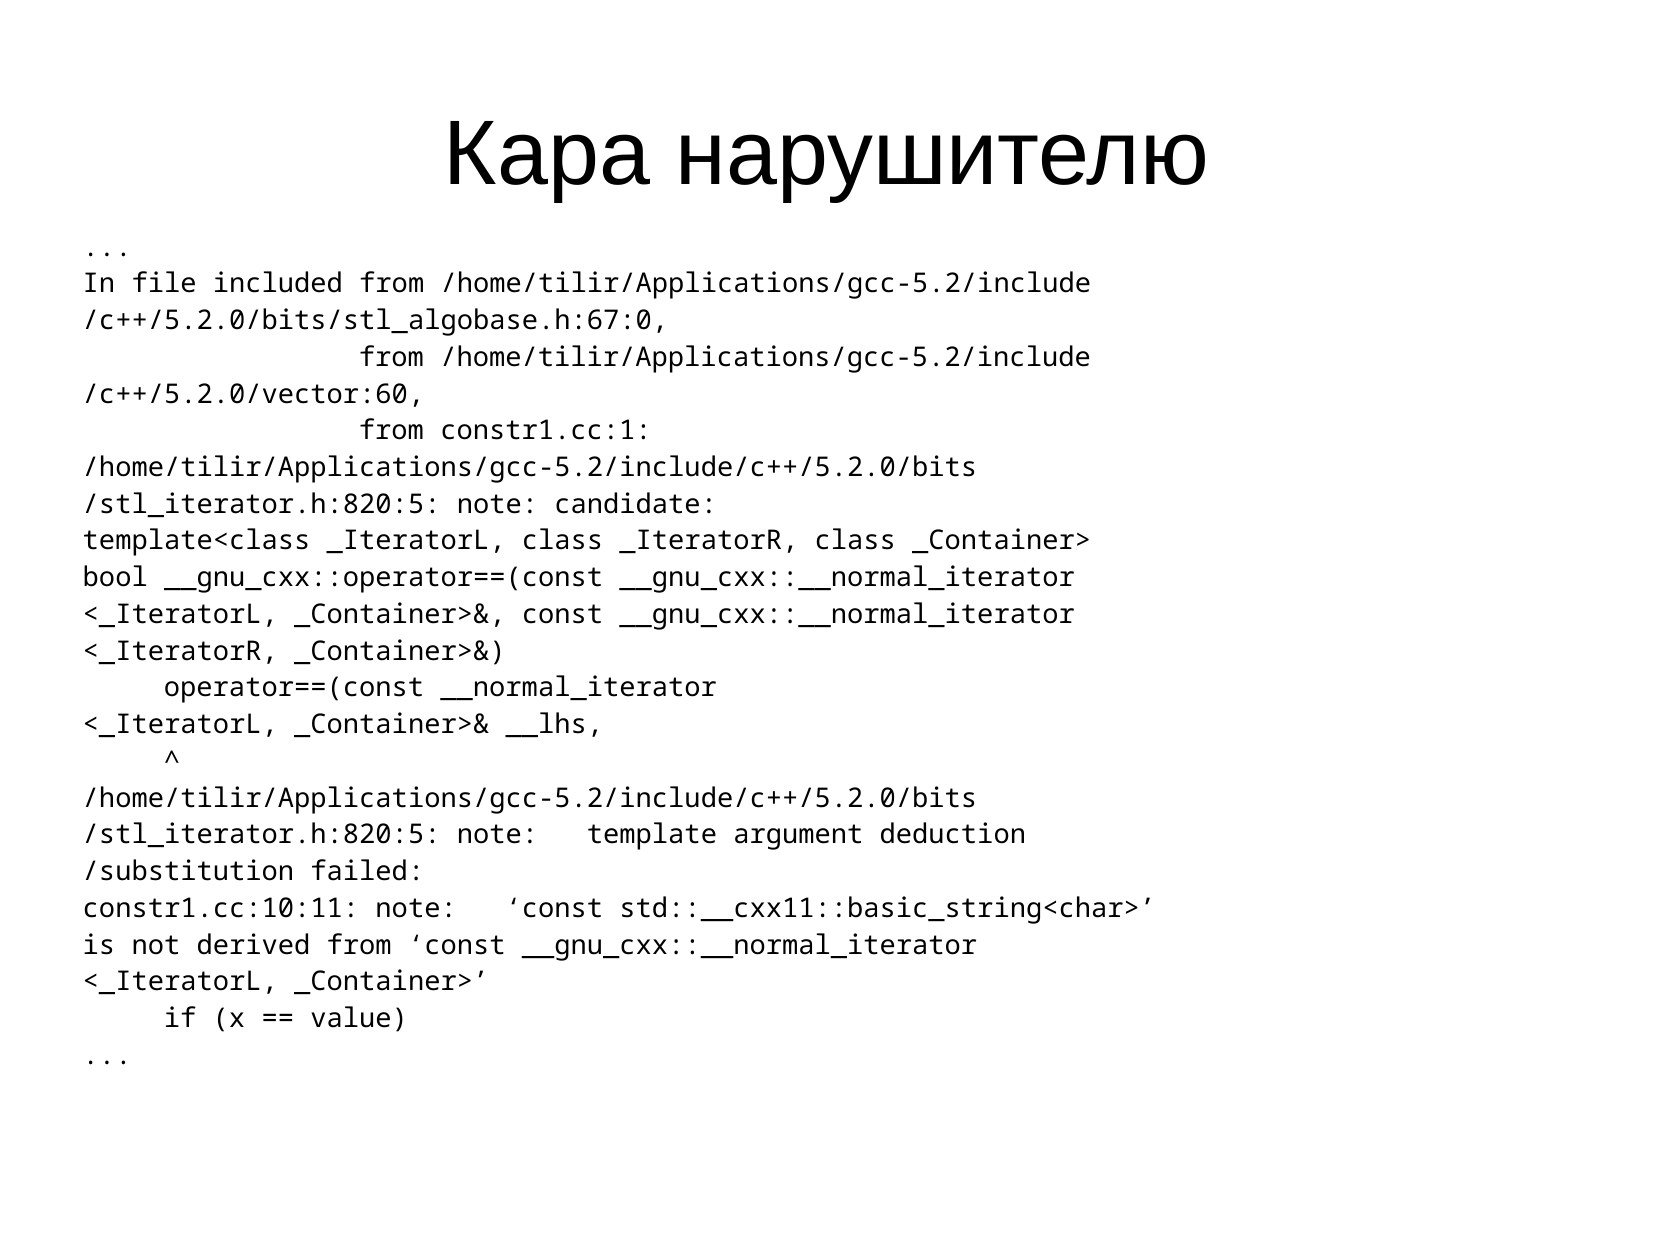

# Кара нарушителю
...
In file included from /home/tilir/Applications/gcc-5.2/include
/c++/5.2.0/bits/stl_algobase.h:67:0,
 from /home/tilir/Applications/gcc-5.2/include
/c++/5.2.0/vector:60,
 from constr1.cc:1:
/home/tilir/Applications/gcc-5.2/include/c++/5.2.0/bits
/stl_iterator.h:820:5: note: candidate:
template<class _IteratorL, class _IteratorR, class _Container>
bool __gnu_cxx::operator==(const __gnu_cxx::__normal_iterator
<_IteratorL, _Container>&, const __gnu_cxx::__normal_iterator
<_IteratorR, _Container>&)
 operator==(const __normal_iterator
<_IteratorL, _Container>& __lhs,
 ^
/home/tilir/Applications/gcc-5.2/include/c++/5.2.0/bits
/stl_iterator.h:820:5: note: template argument deduction
/substitution failed:
constr1.cc:10:11: note: ‘const std::__cxx11::basic_string<char>’
is not derived from ‘const __gnu_cxx::__normal_iterator
<_IteratorL, _Container>’
 if (x == value)
...